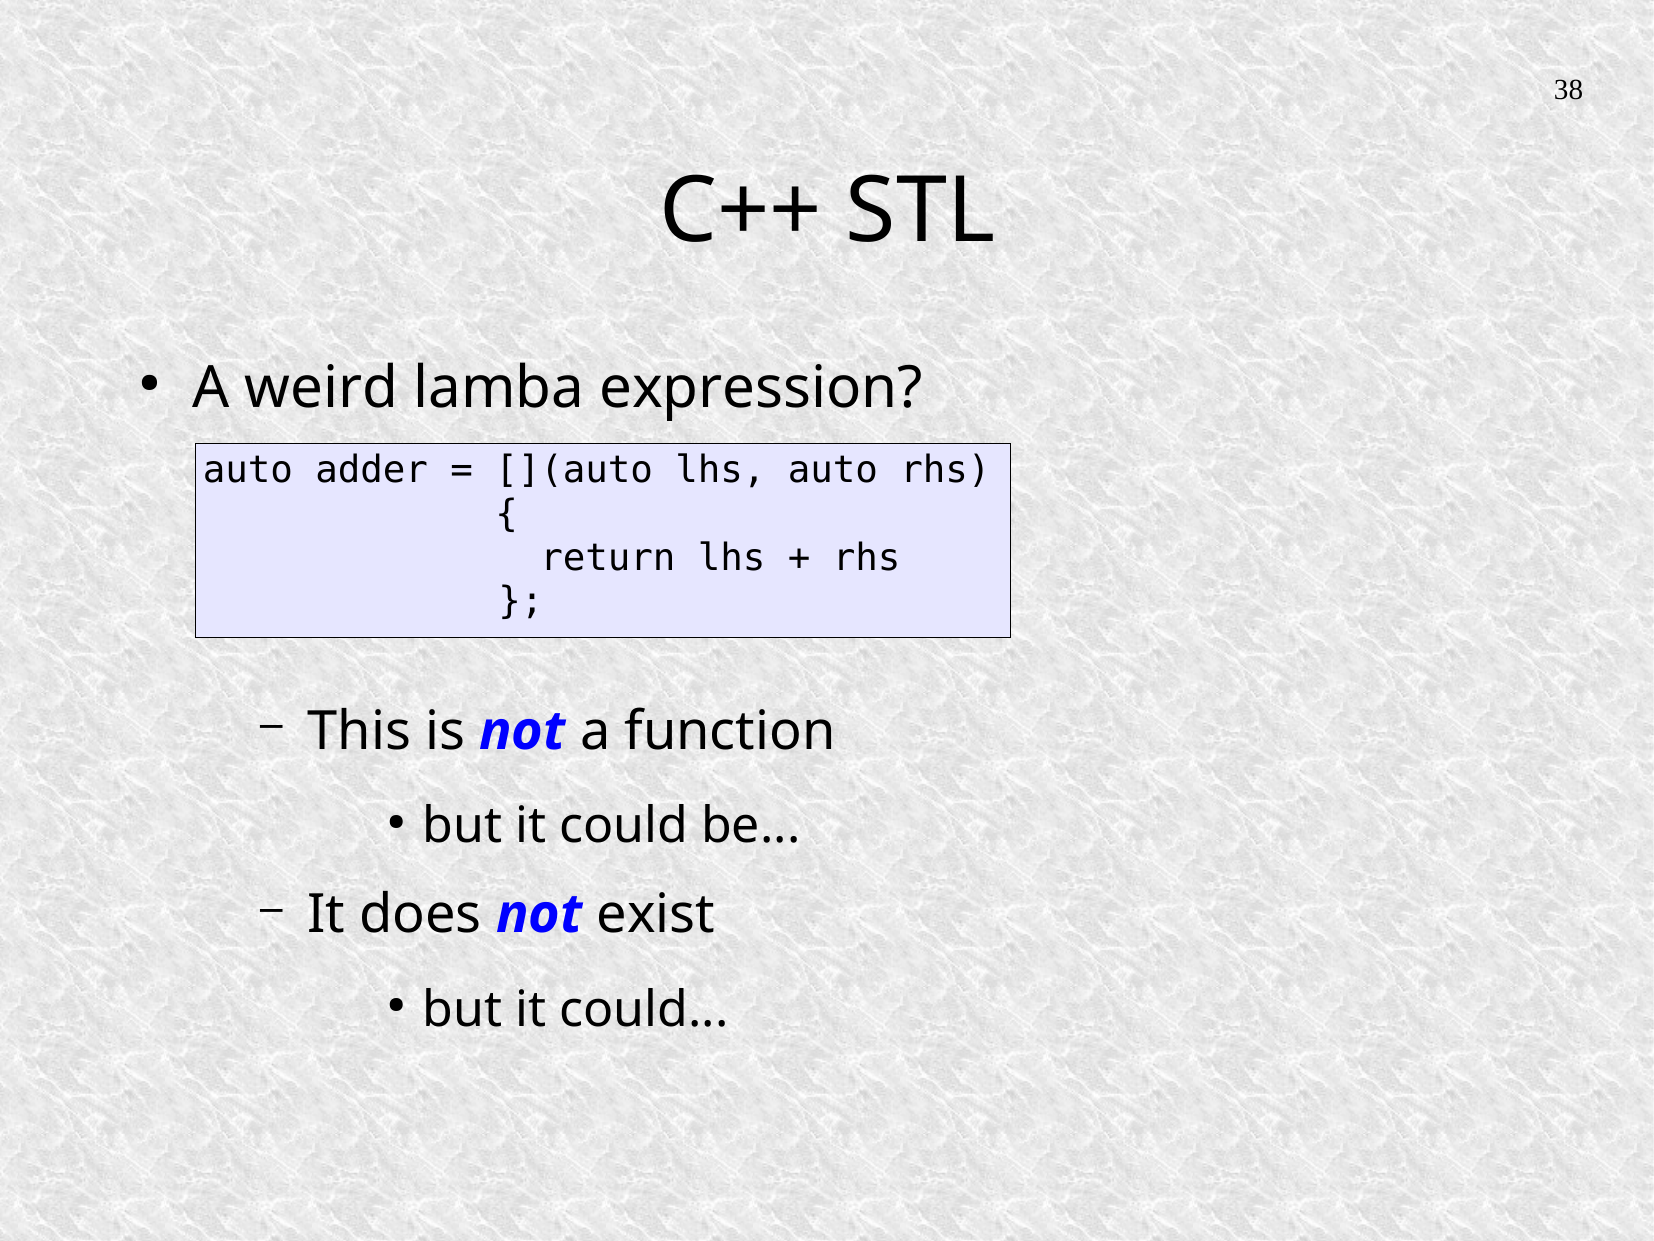

38
# C++ STL
A weird lamba expression?
This is not a function
but it could be...
It does not exist
but it could...
auto adder = [](auto lhs, auto rhs)
 {
 return lhs + rhs
				};